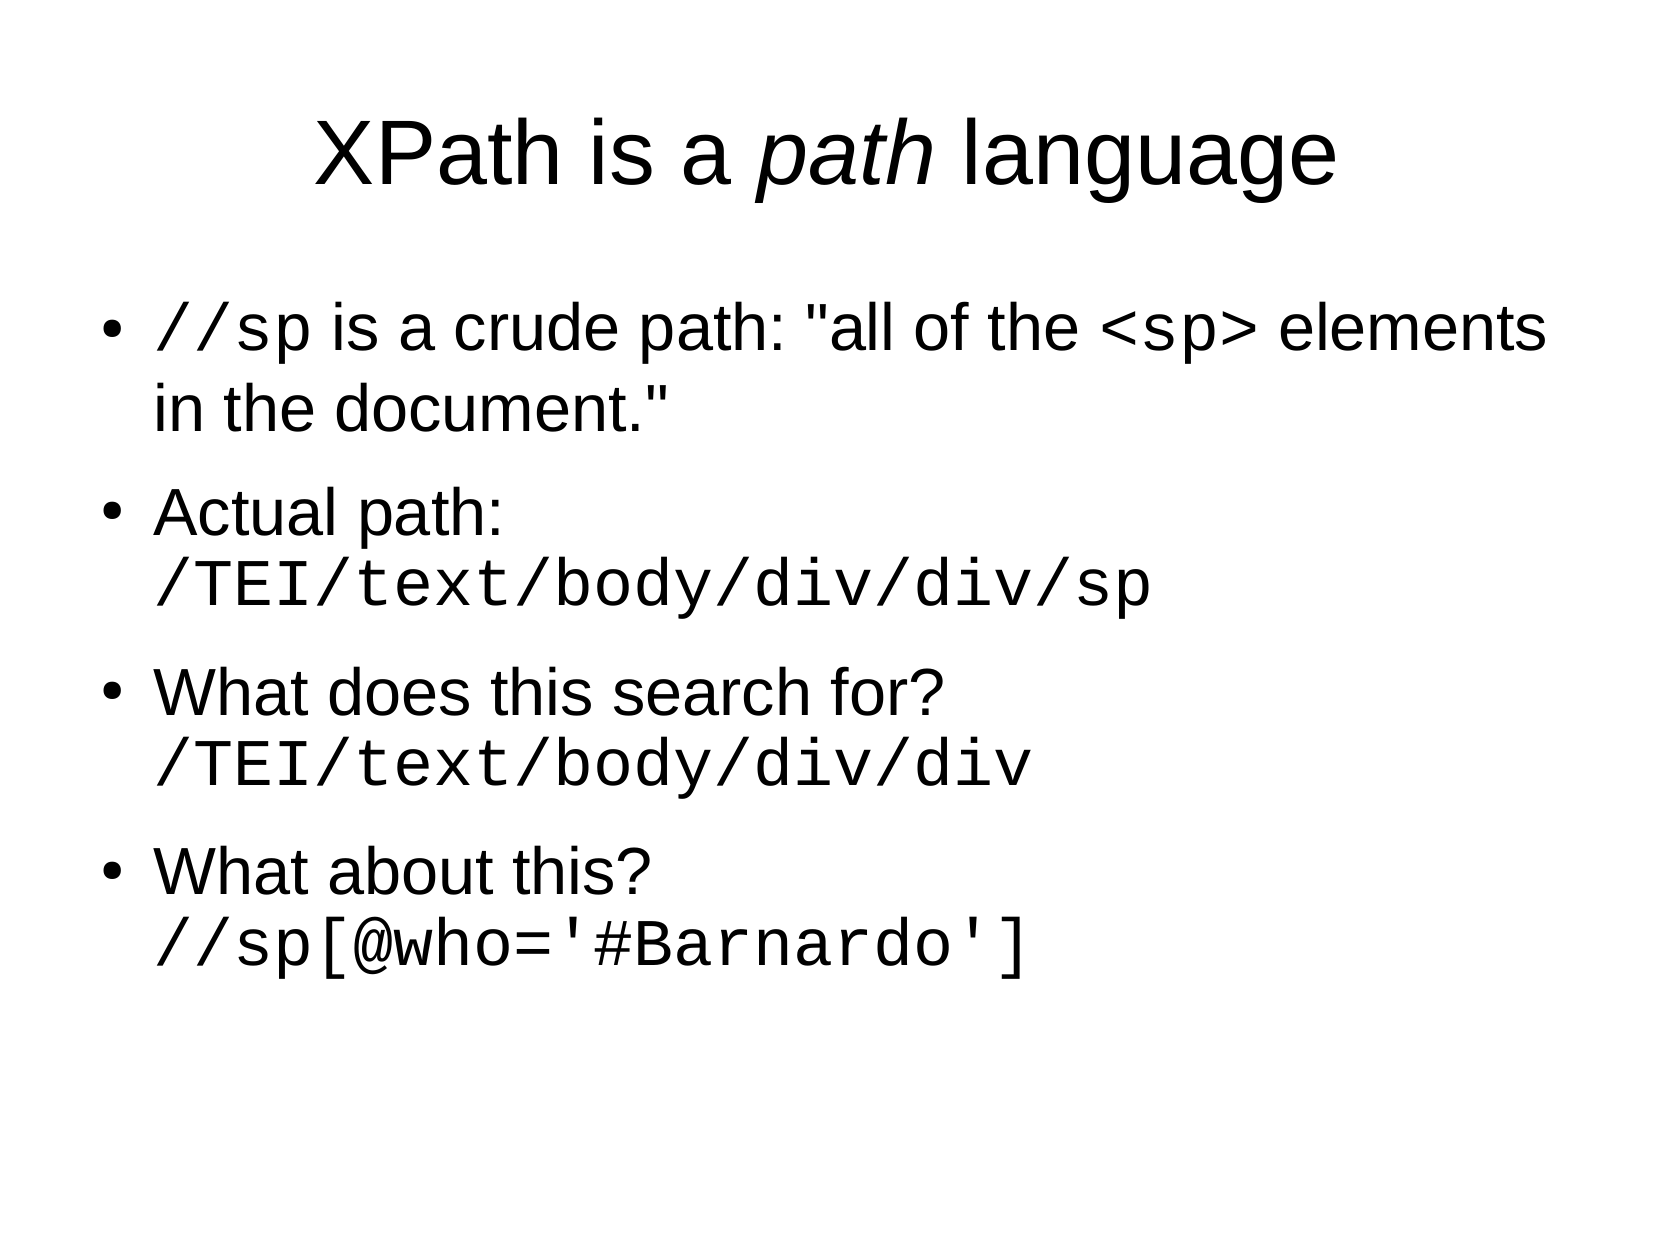

# XPath is a path language
//sp is a crude path: "all of the <sp> elements in the document."
Actual path:
/TEI/text/body/div/div/sp
What does this search for?
/TEI/text/body/div/div
What about this?
//sp[@who='#Barnardo']